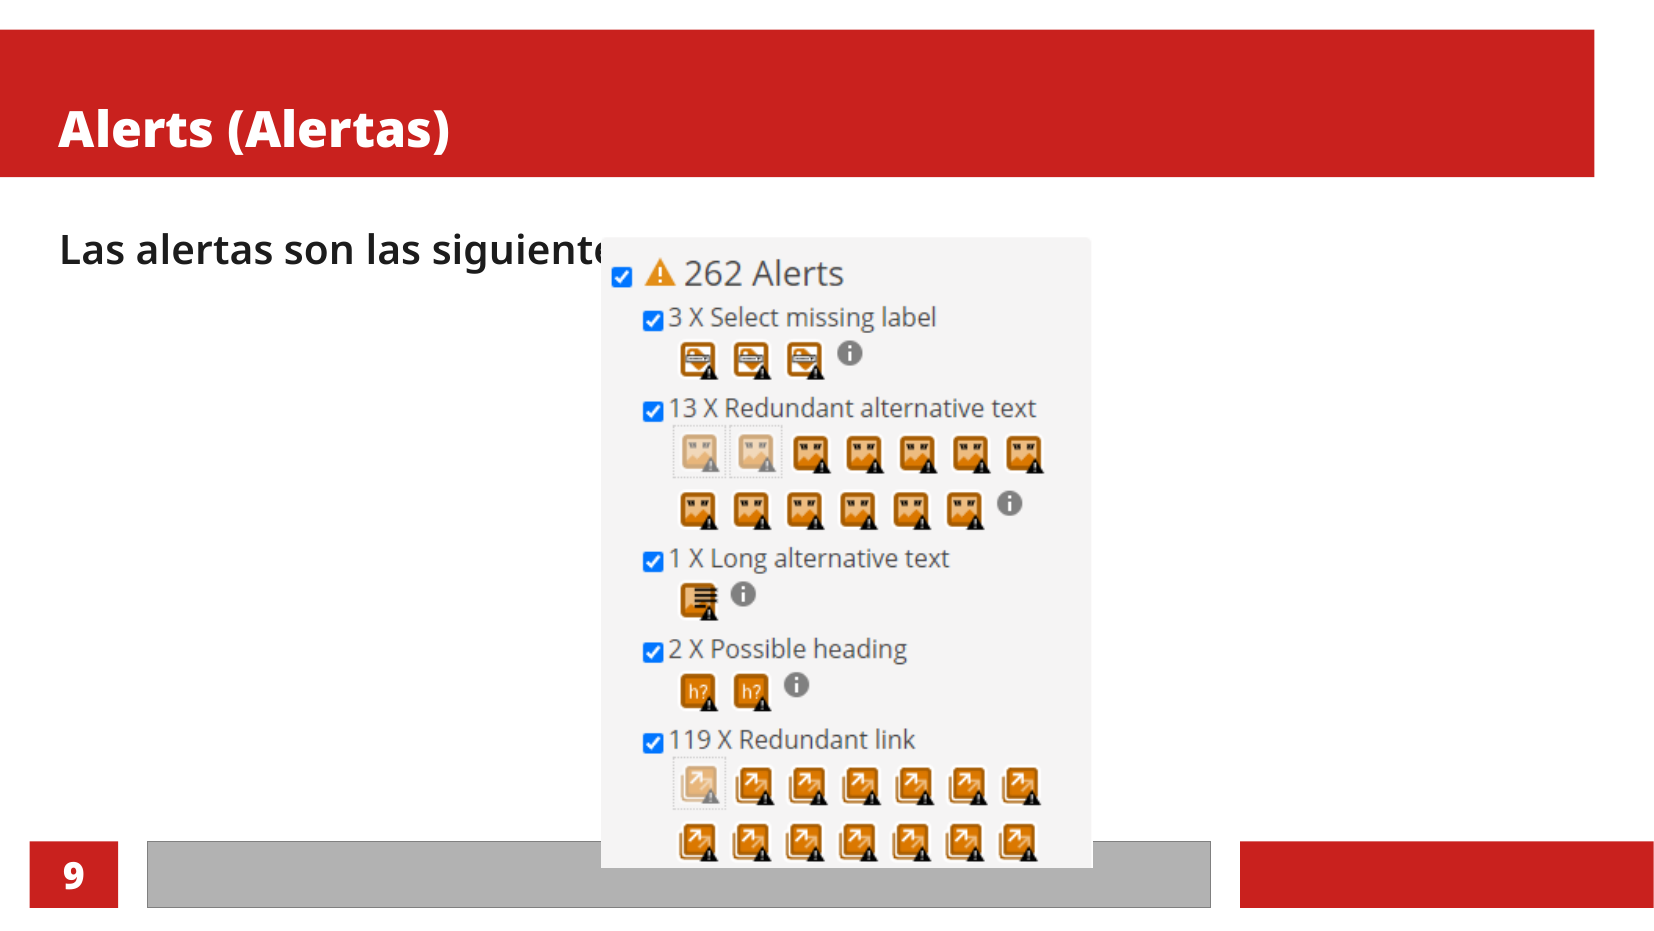

# Alerts (Alertas)
Las alertas son las siguientes:
9